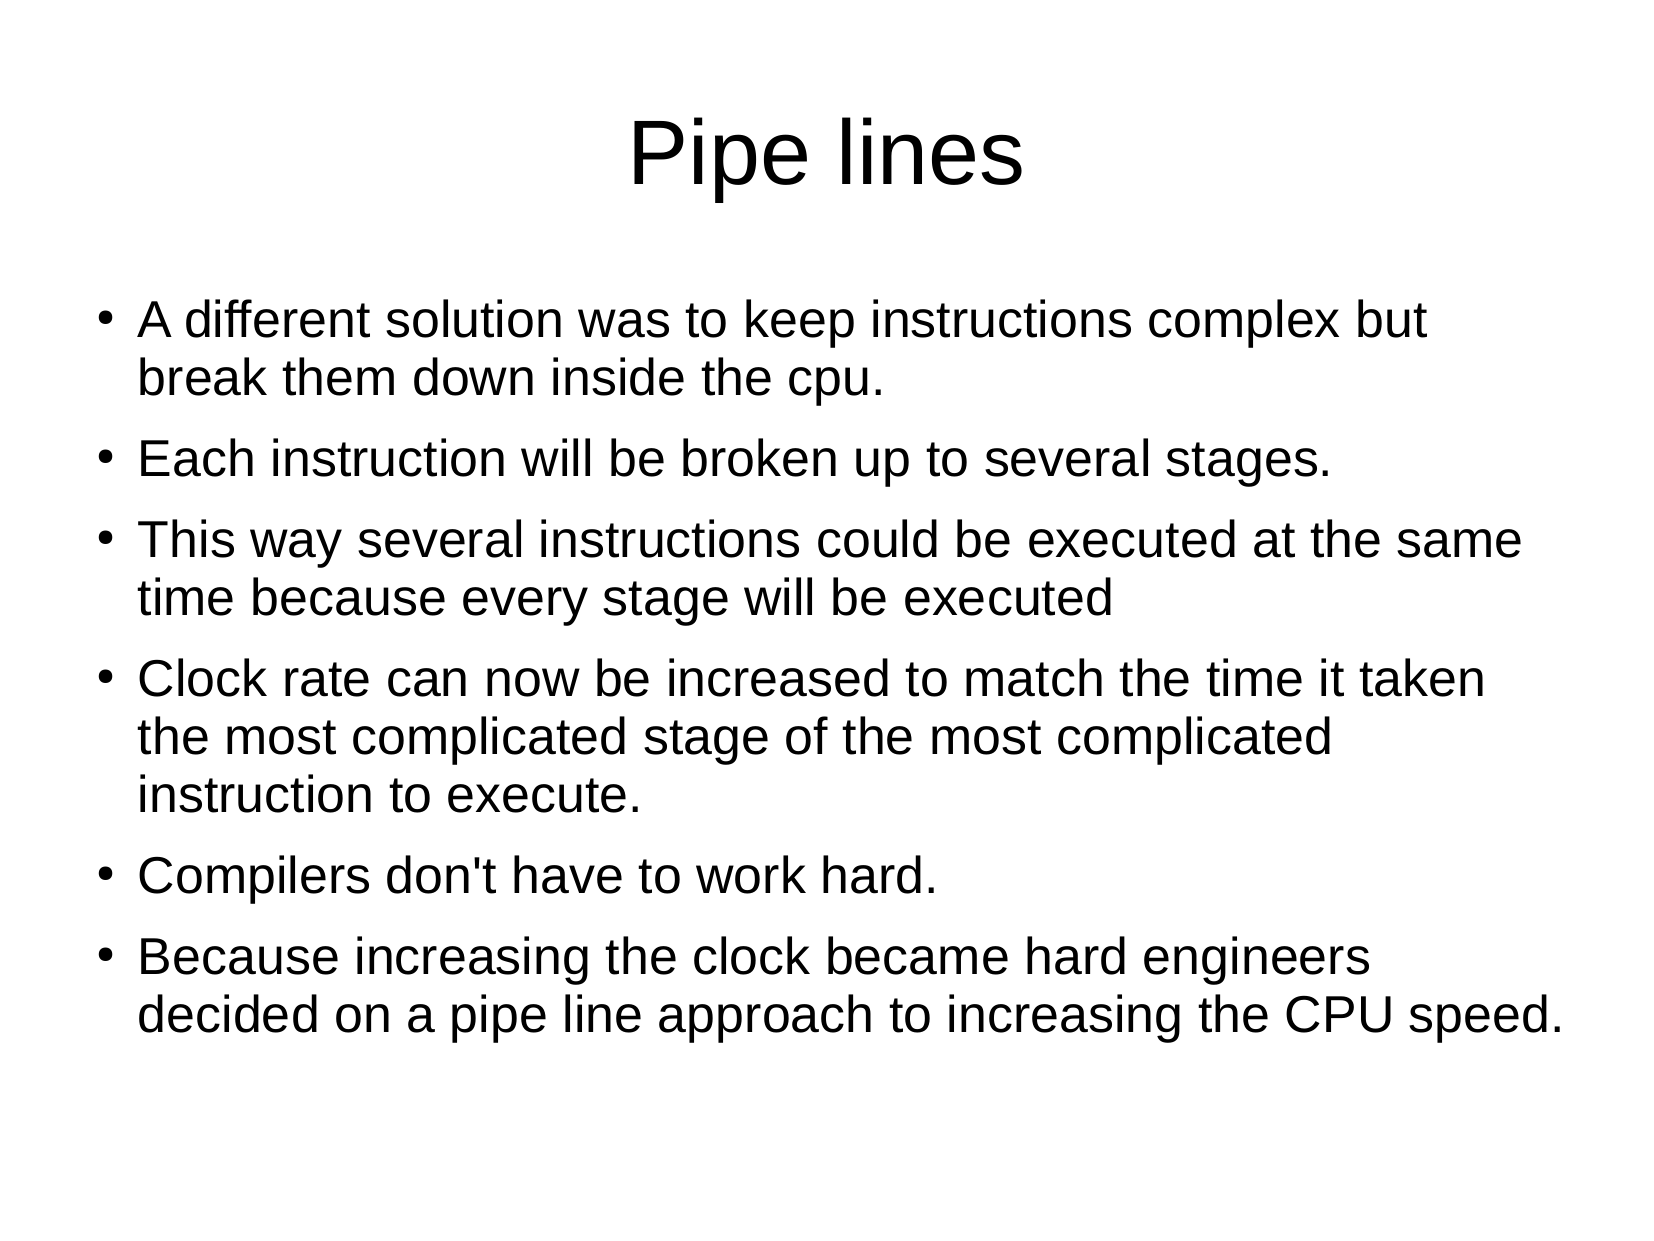

# Pipe lines
A different solution was to keep instructions complex but break them down inside the cpu.
Each instruction will be broken up to several stages.
This way several instructions could be executed at the same time because every stage will be executed
Clock rate can now be increased to match the time it taken the most complicated stage of the most complicated instruction to execute.
Compilers don't have to work hard.
Because increasing the clock became hard engineers decided on a pipe line approach to increasing the CPU speed.